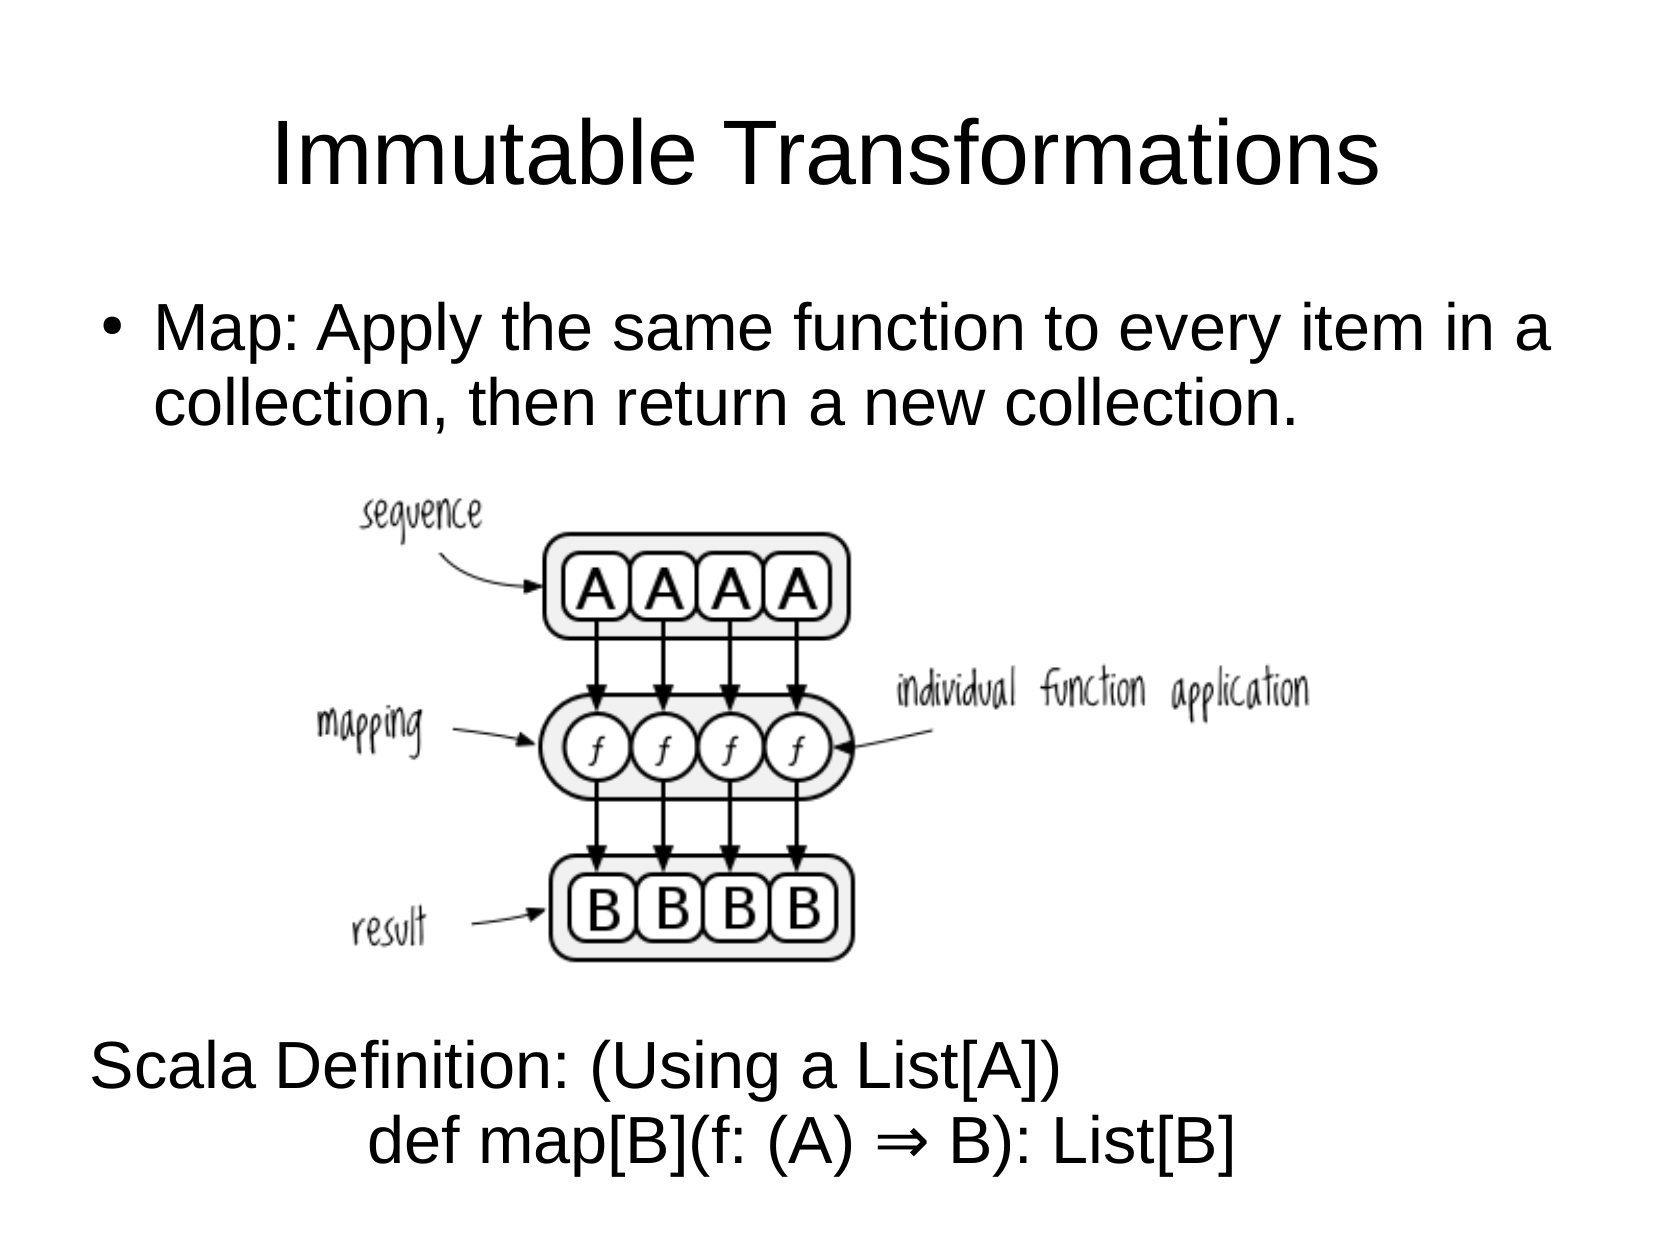

# Immutable Transformations
Map: Apply the same function to every item in a collection, then return a new collection.
Scala Definition: (Using a List[A])
 def map[B](f: (A) ⇒ B): List[B]